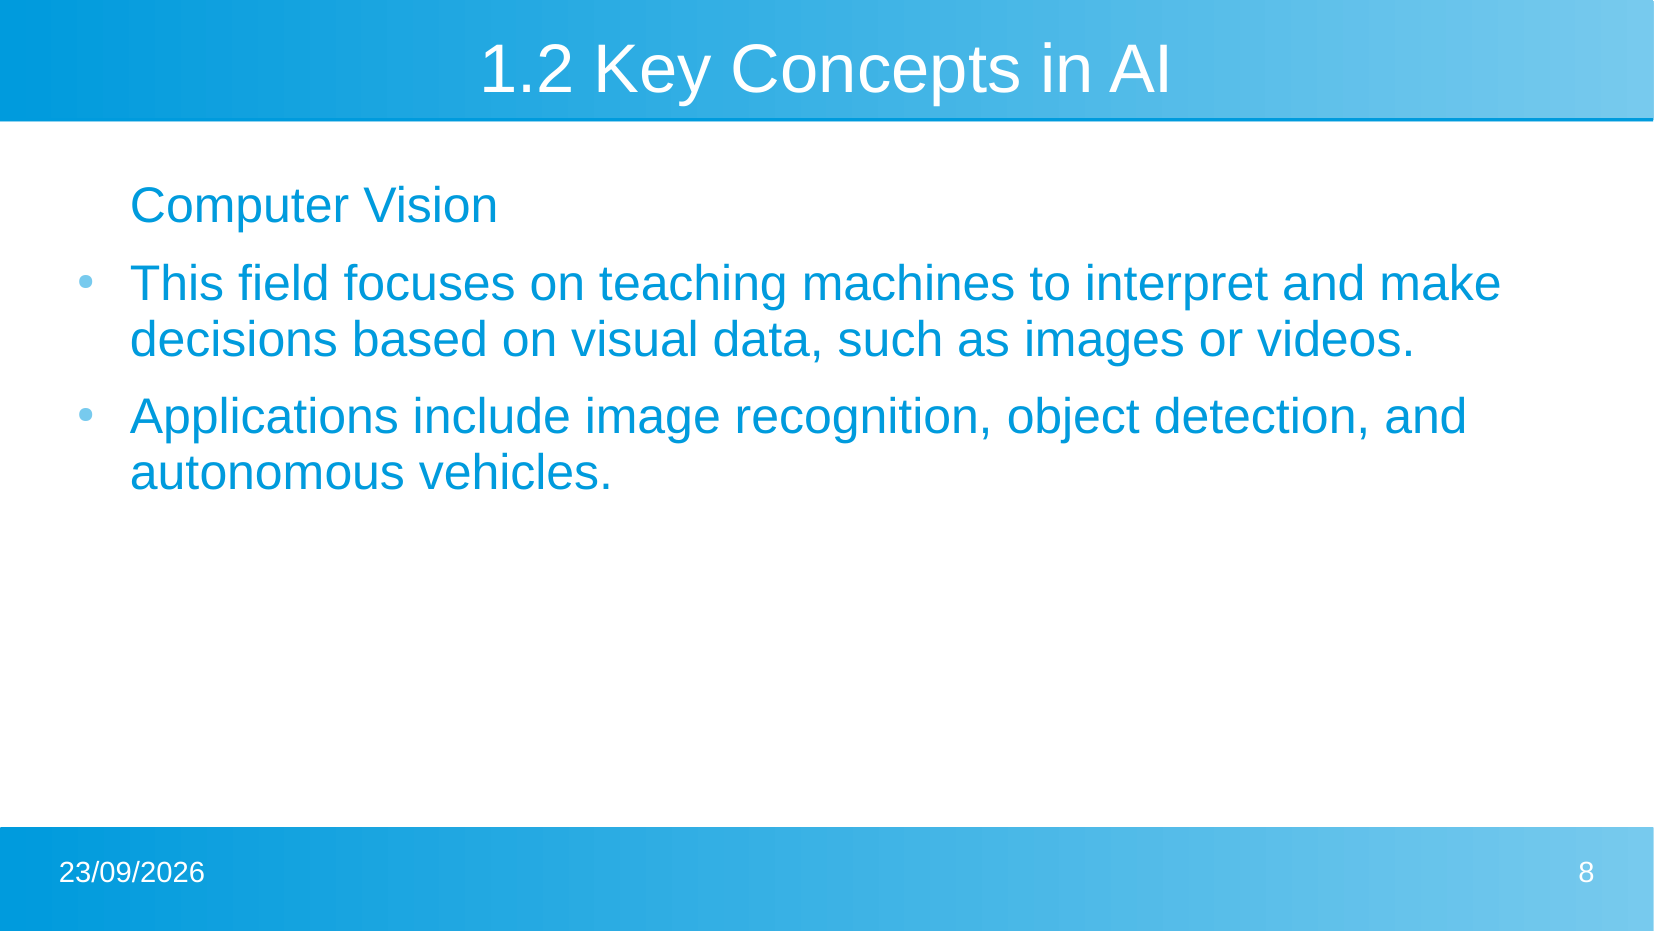

# 1.2 Key Concepts in AI
Computer Vision
This field focuses on teaching machines to interpret and make decisions based on visual data, such as images or videos.
Applications include image recognition, object detection, and autonomous vehicles.
8